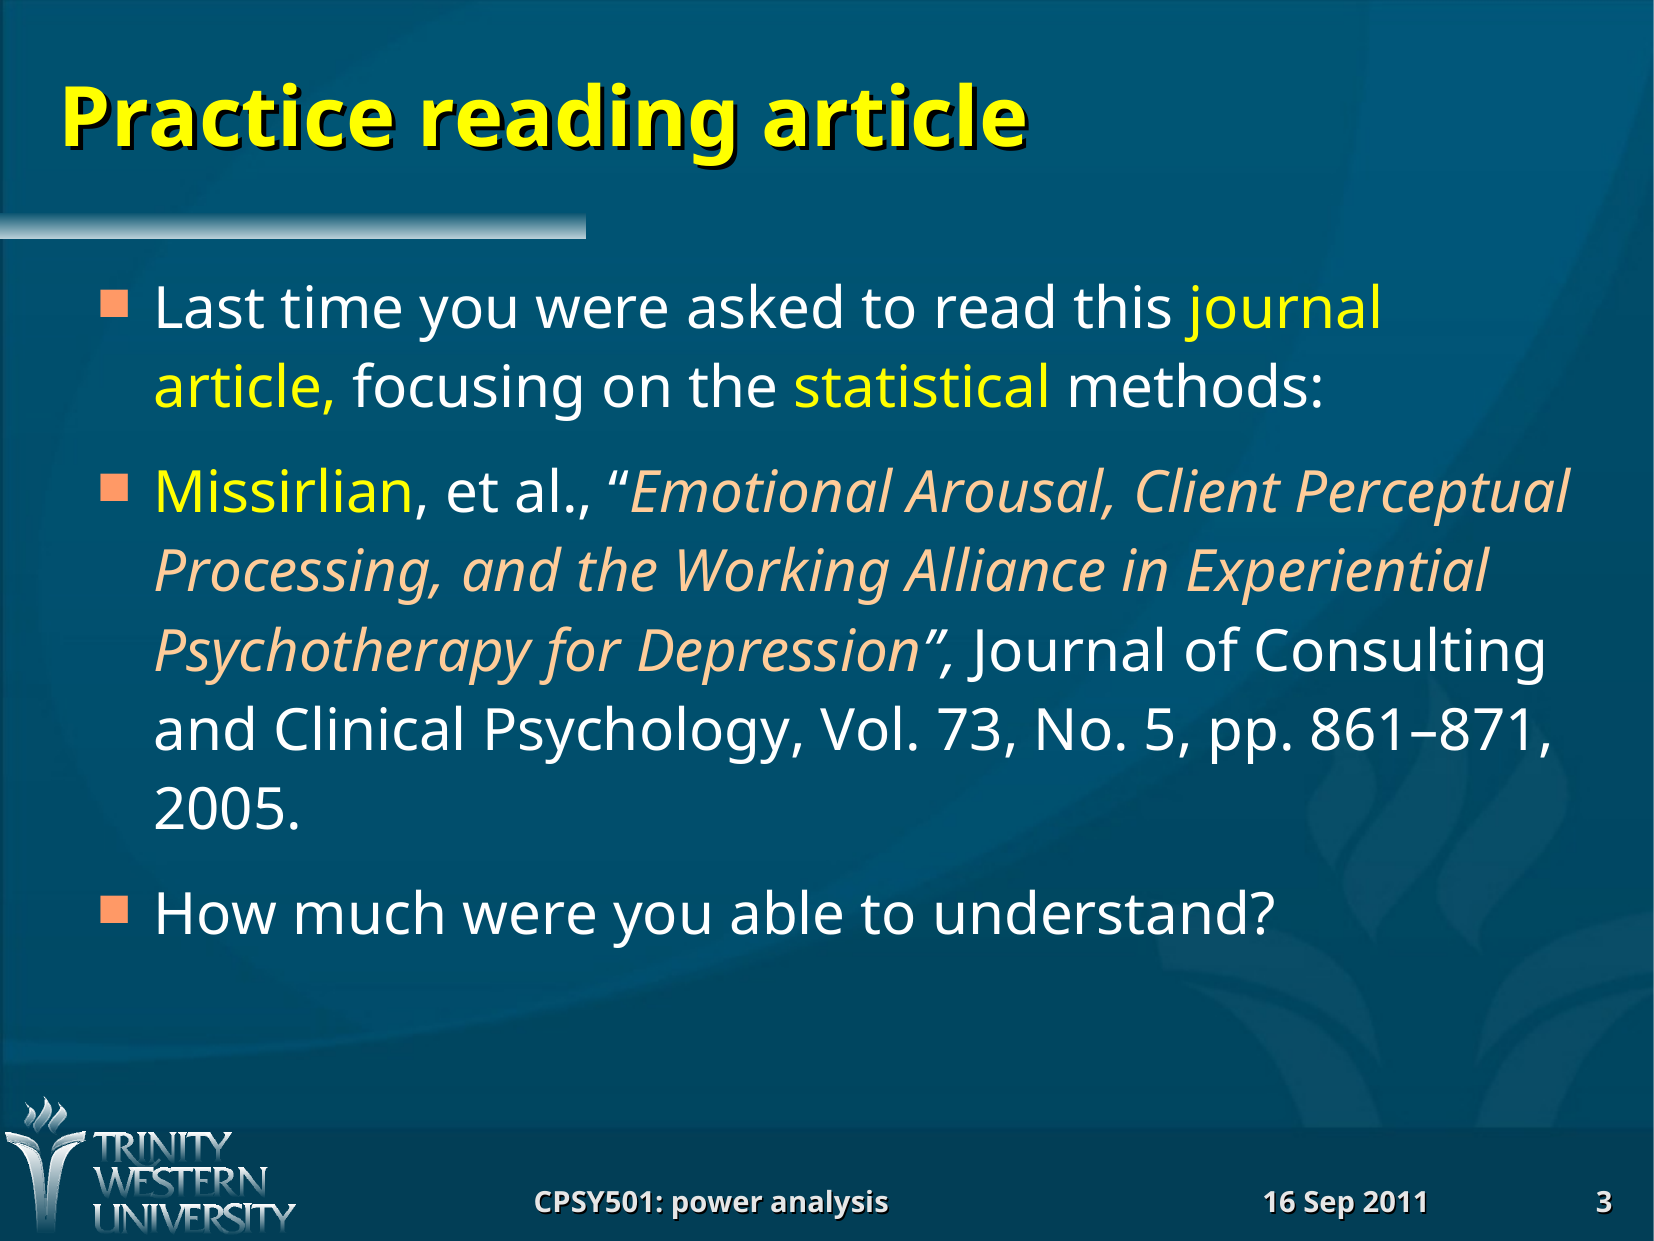

# Practice reading article
Last time you were asked to read this journal article, focusing on the statistical methods:
Missirlian, et al., “Emotional Arousal, Client Perceptual Processing, and the Working Alliance in Experiential Psychotherapy for Depression”, Journal of Consulting and Clinical Psychology, Vol. 73, No. 5, pp. 861–871, 2005.
How much were you able to understand?
CPSY501: power analysis
16 Sep 2011
3